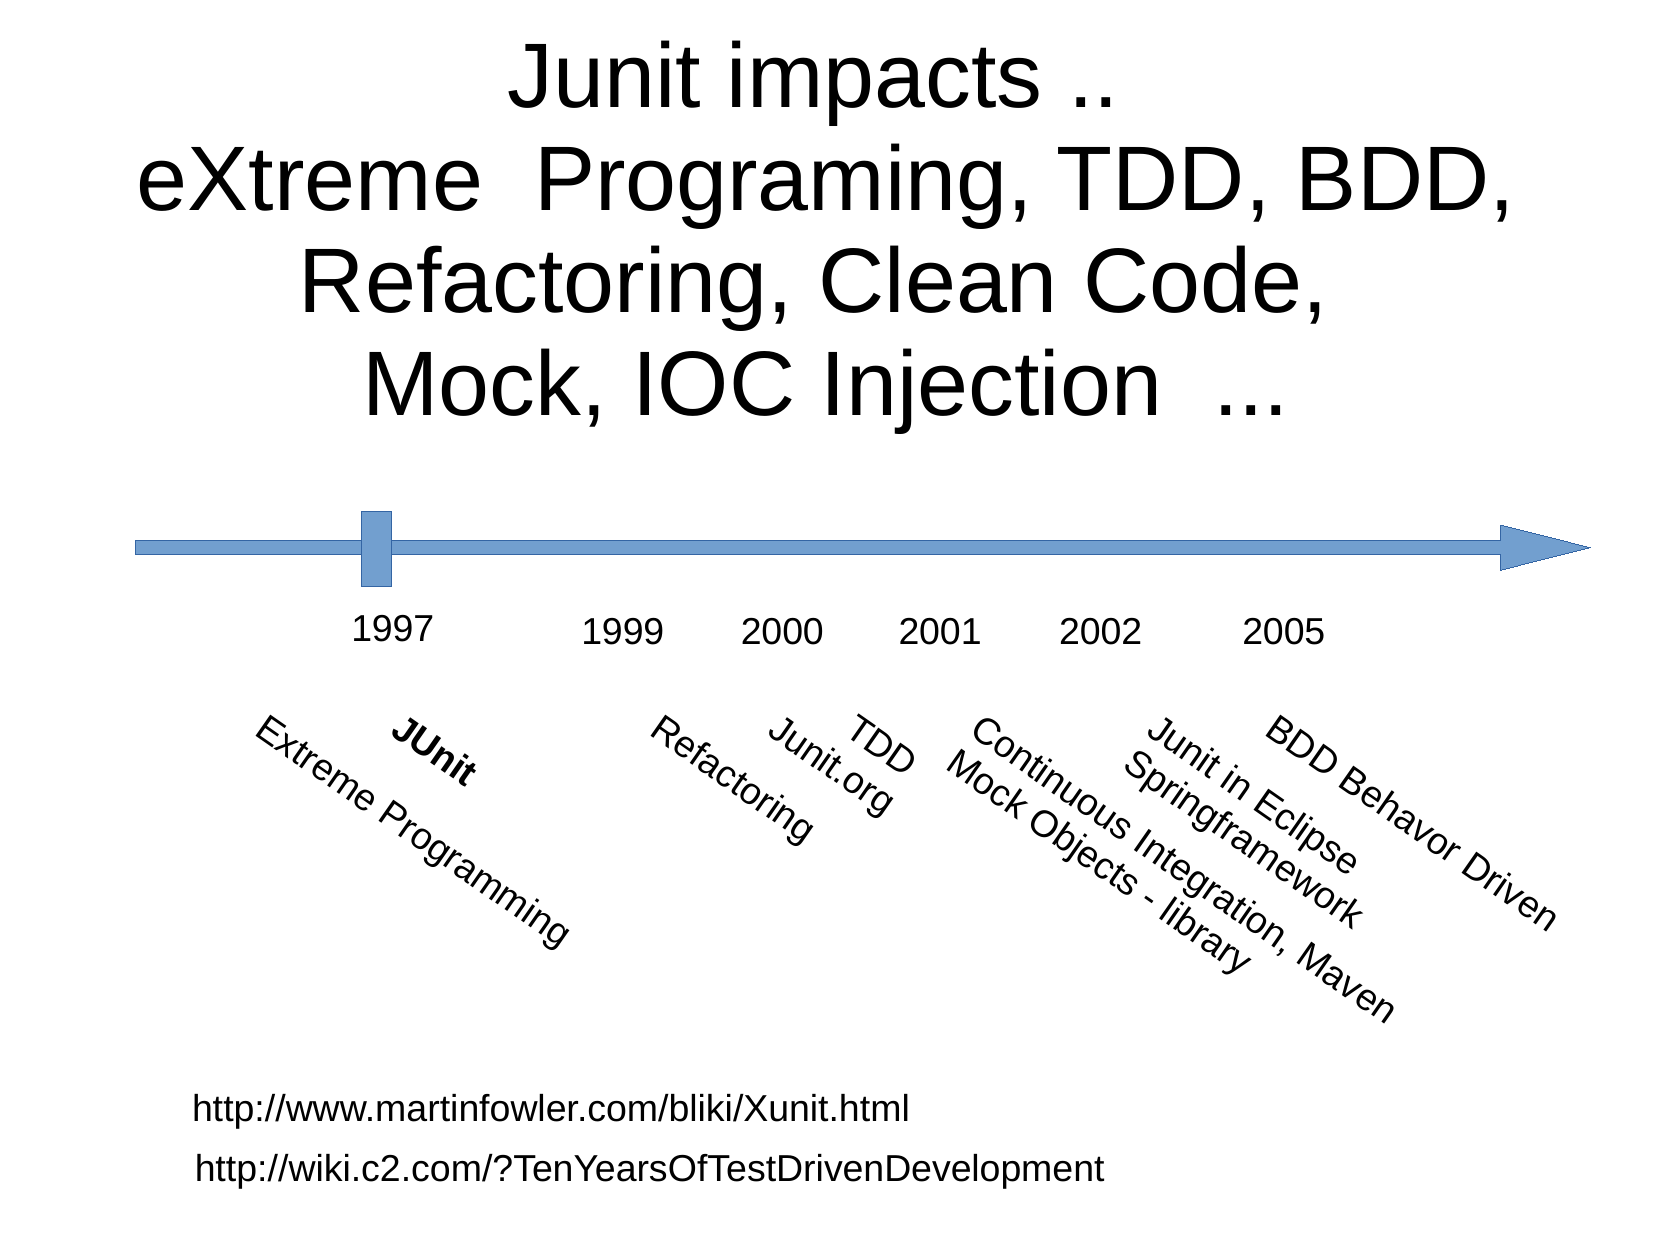

# Junit impacts .. eXtreme Programing, TDD, BDD, Refactoring, Clean Code, Mock, IOC Injection ...
1997
2001
2002
2000
2005
1999
Junit in Eclipse
Springframework
Extreme Programming
JUnit
TDD
BDD Behavor Driven
Refactoring
Junit.org
Continuous Integration, Maven
Mock Objects - library
http://www.martinfowler.com/bliki/Xunit.html
http://wiki.c2.com/?TenYearsOfTestDrivenDevelopment